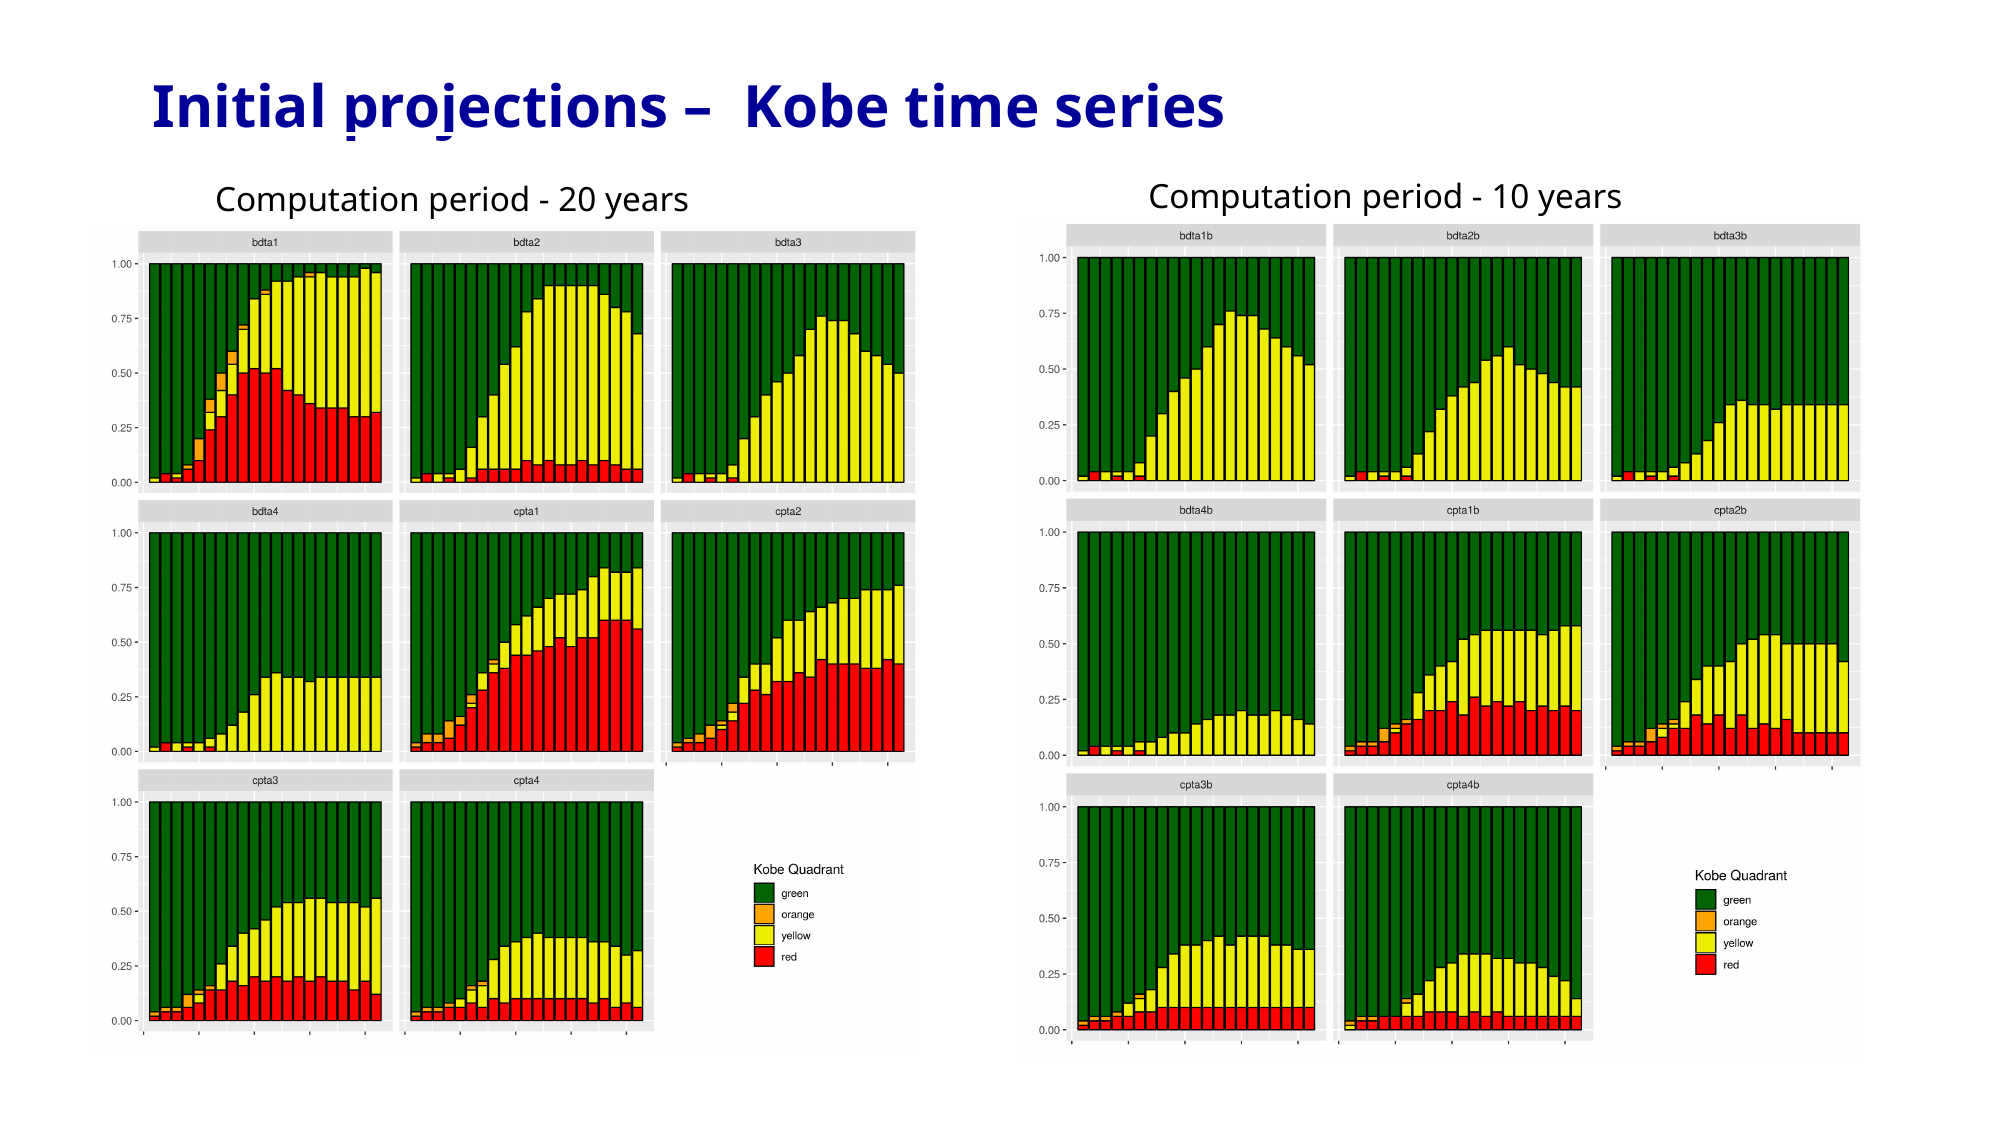

Initial projections – Kobe time series
Computation period - 10 years
Computation period - 20 years